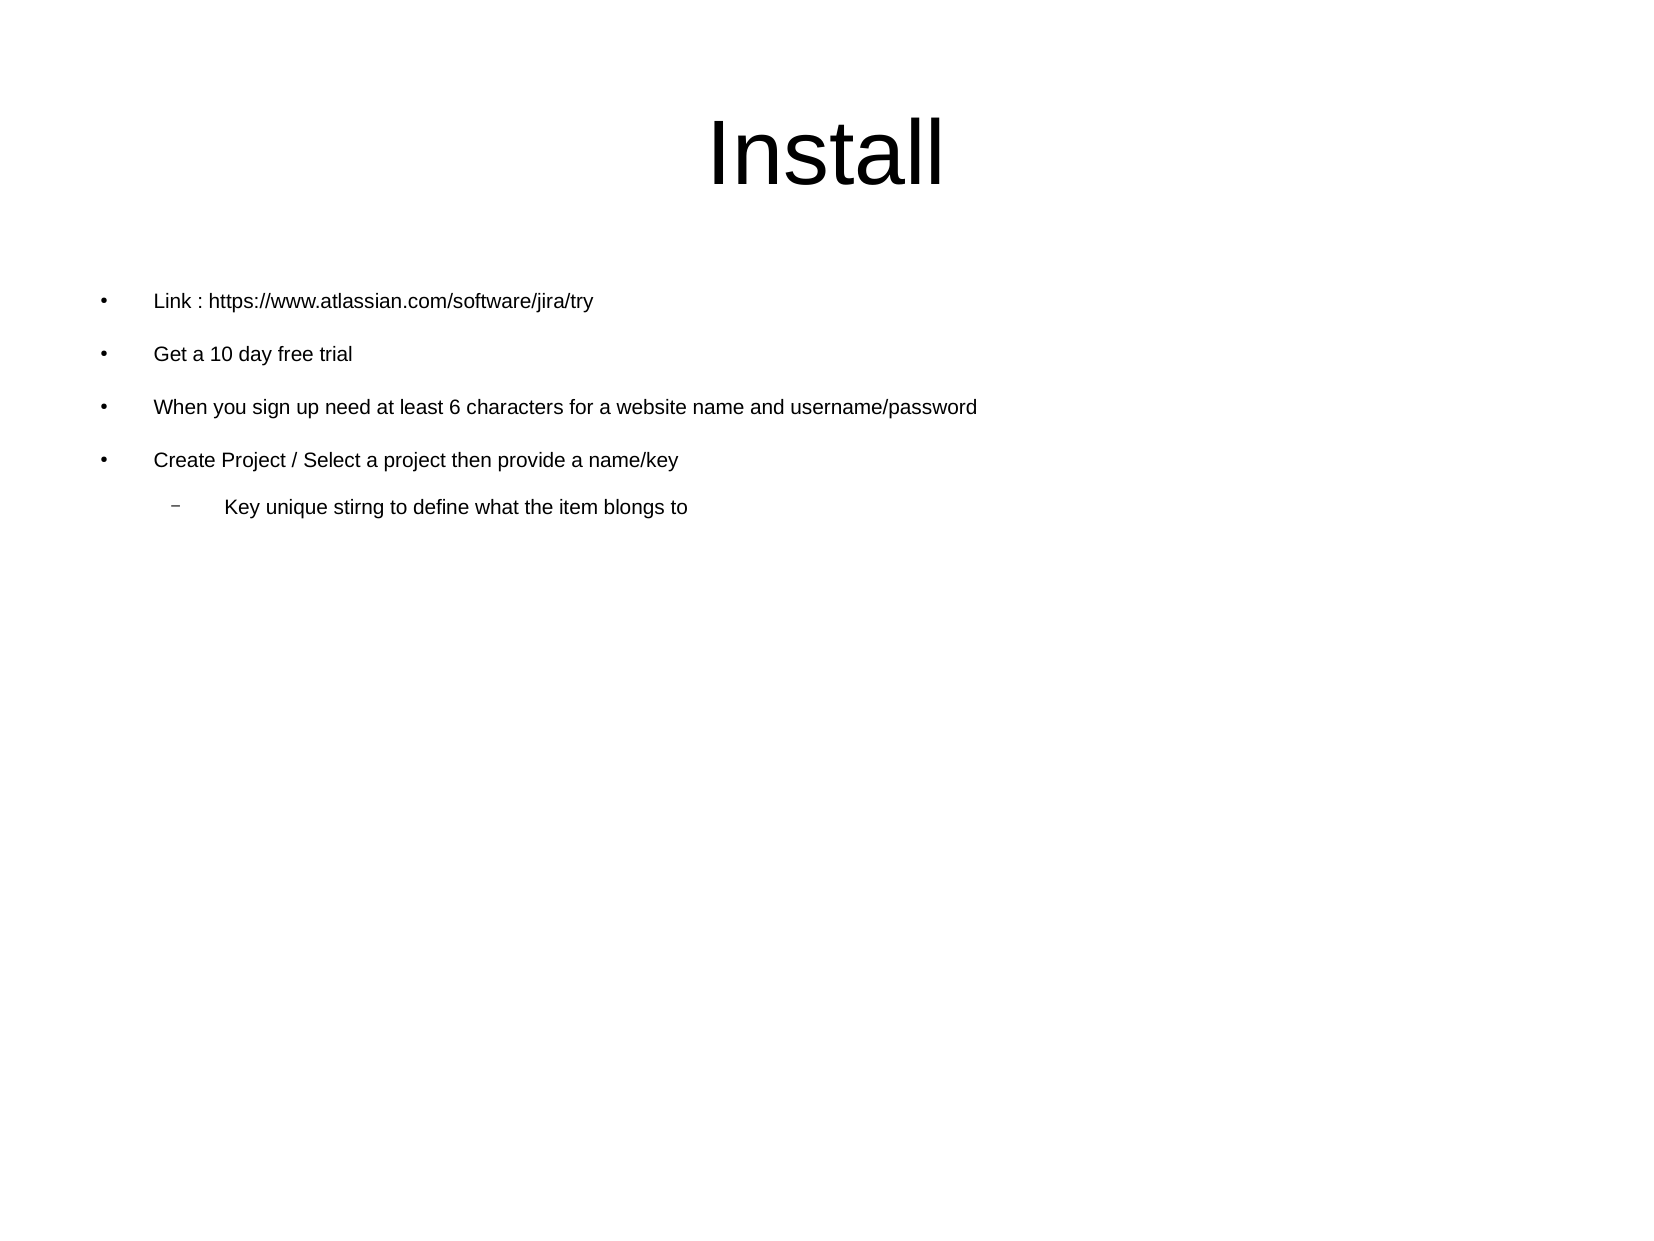

# Install
Link : https://www.atlassian.com/software/jira/try
Get a 10 day free trial
When you sign up need at least 6 characters for a website name and username/password
Create Project / Select a project then provide a name/key
Key unique stirng to define what the item blongs to